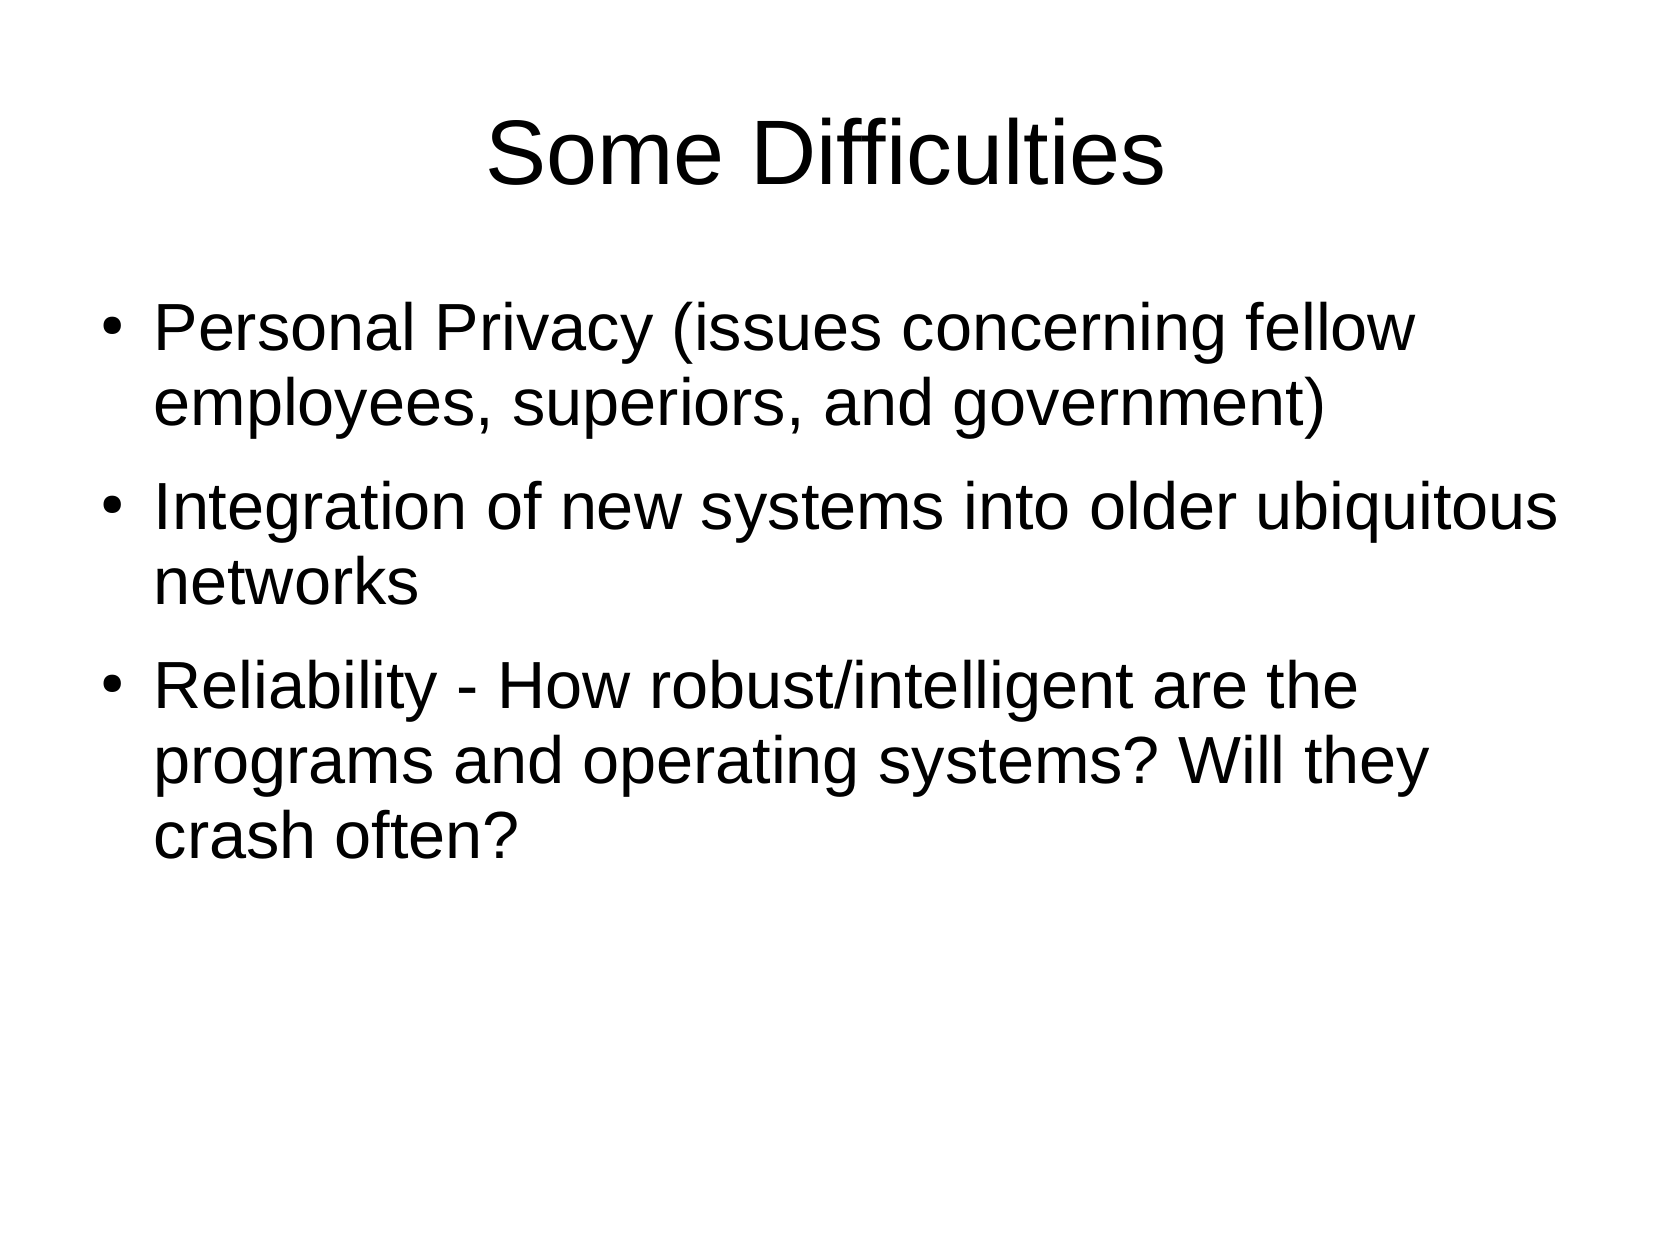

# Some Difficulties
Personal Privacy (issues concerning fellow employees, superiors, and government)
Integration of new systems into older ubiquitous networks
Reliability - How robust/intelligent are the programs and operating systems? Will they crash often?